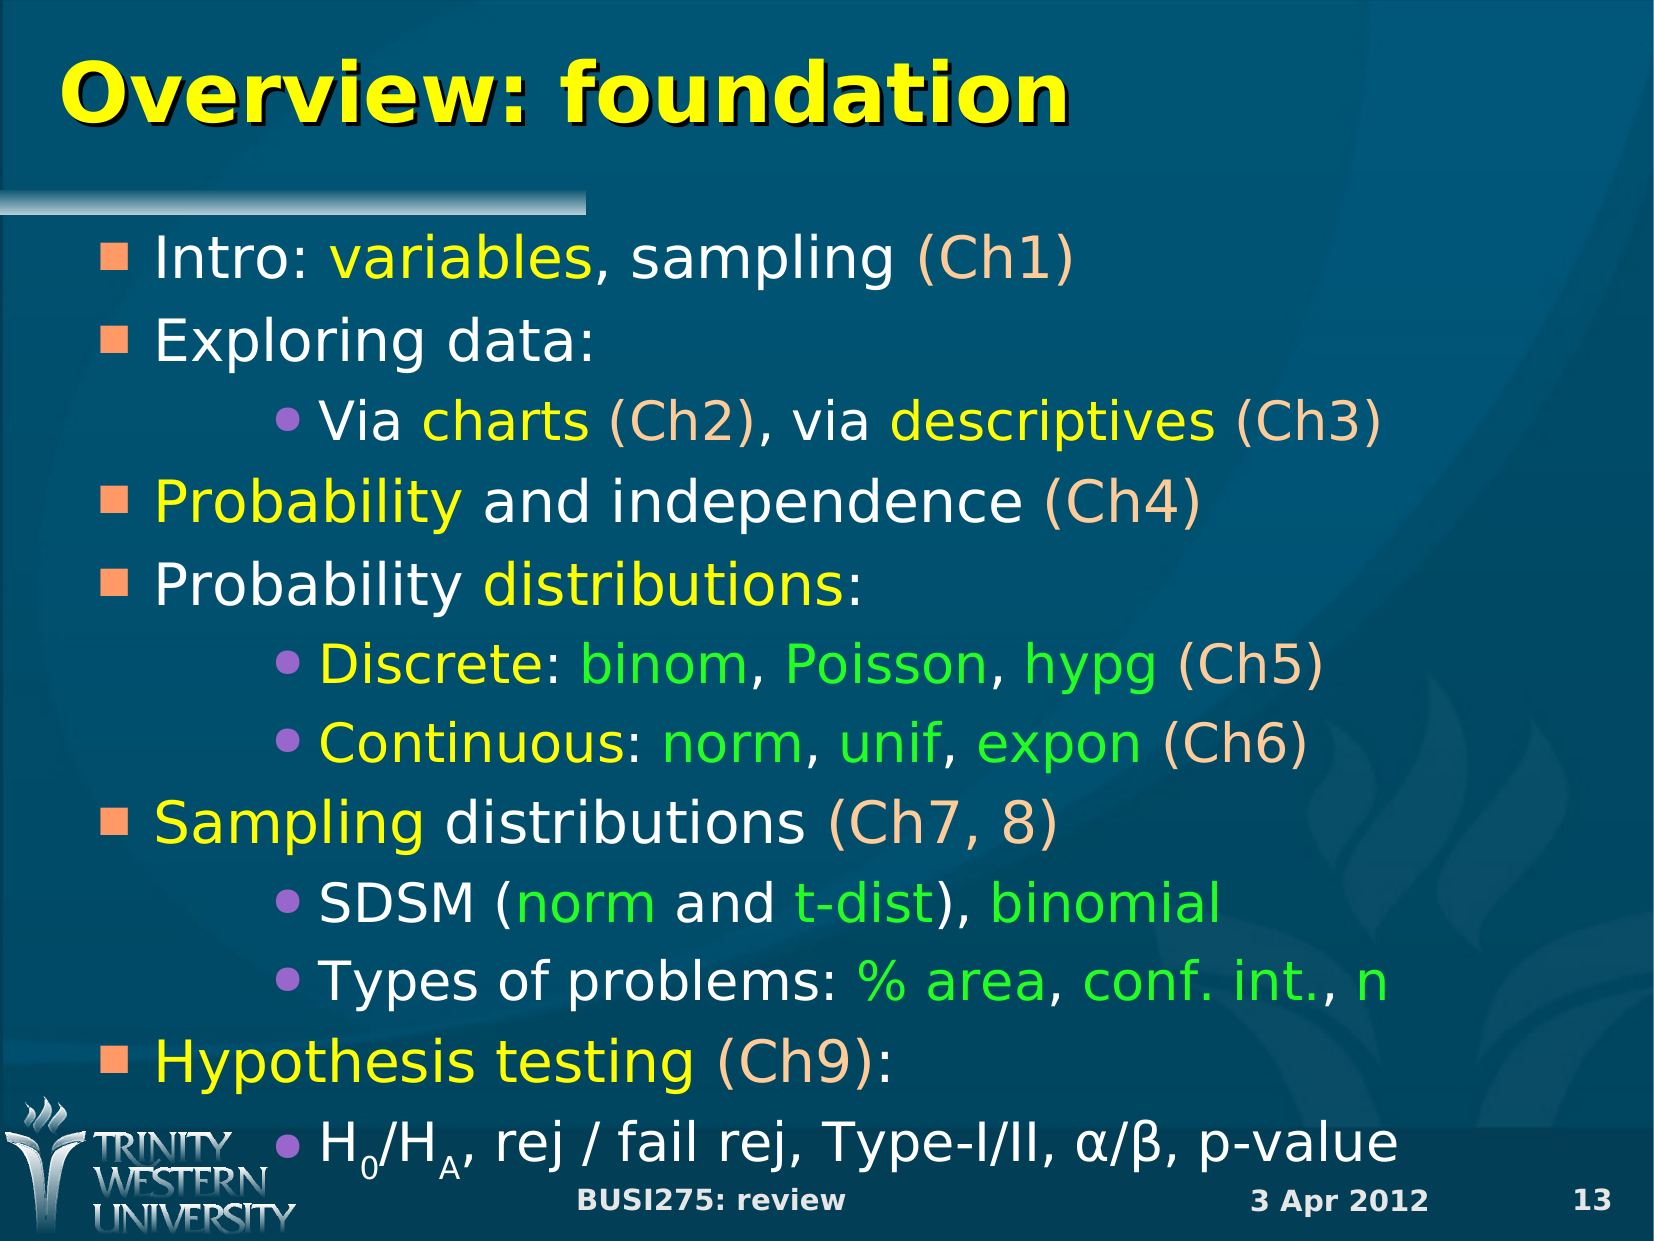

# Overview: foundation
Intro: variables, sampling (Ch1)
Exploring data:
Via charts (Ch2), via descriptives (Ch3)
Probability and independence (Ch4)
Probability distributions:
Discrete: binom, Poisson, hypg (Ch5)
Continuous: norm, unif, expon (Ch6)
Sampling distributions (Ch7, 8)
SDSM (norm and t-dist), binomial
Types of problems: % area, conf. int., n
Hypothesis testing (Ch9):
H0/HA, rej / fail rej, Type-I/II, α/β, p-value
BUSI275: review
3 Apr 2012
13